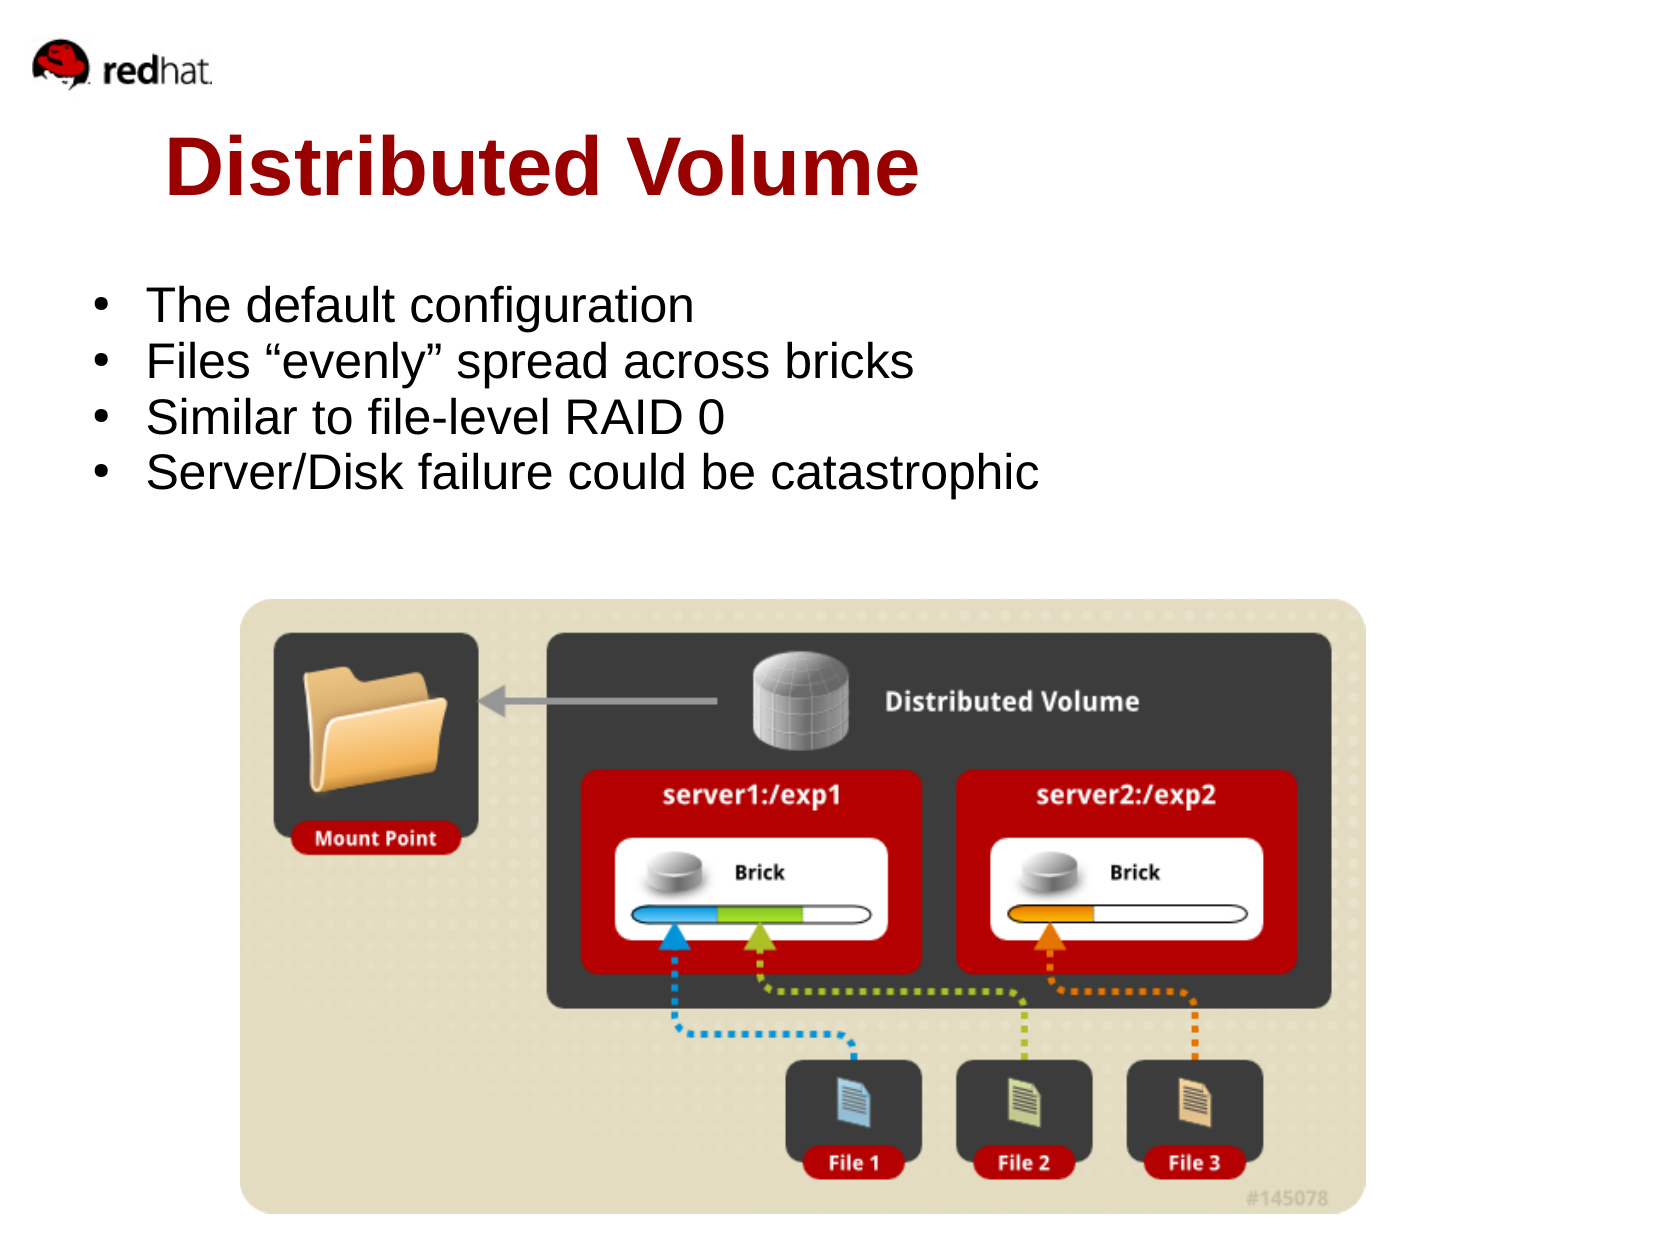

Distributed Volume
The default configuration
Files “evenly” spread across bricks
Similar to file-level RAID 0
Server/Disk failure could be catastrophic